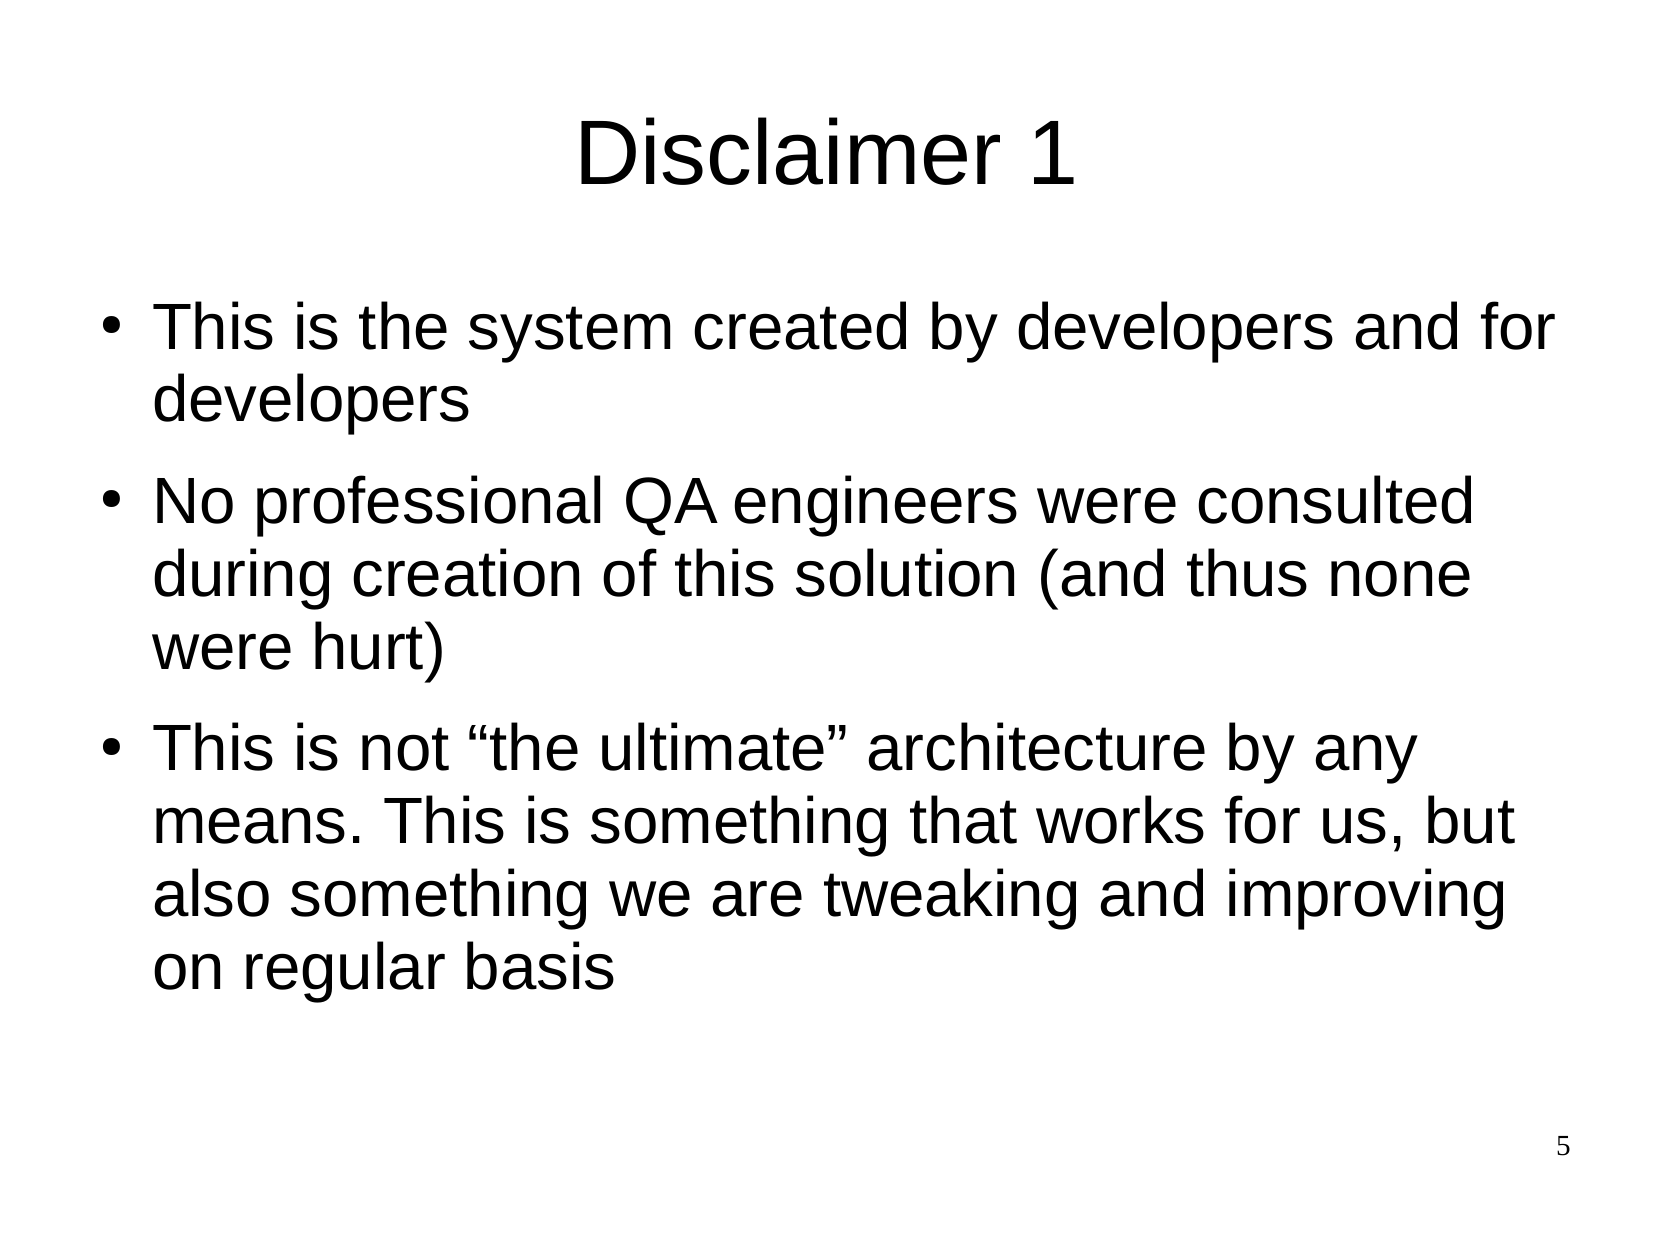

# Disclaimer 1
This is the system created by developers and for developers
No professional QA engineers were consulted during creation of this solution (and thus none were hurt)
This is not “the ultimate” architecture by any means. This is something that works for us, but also something we are tweaking and improving on regular basis
5